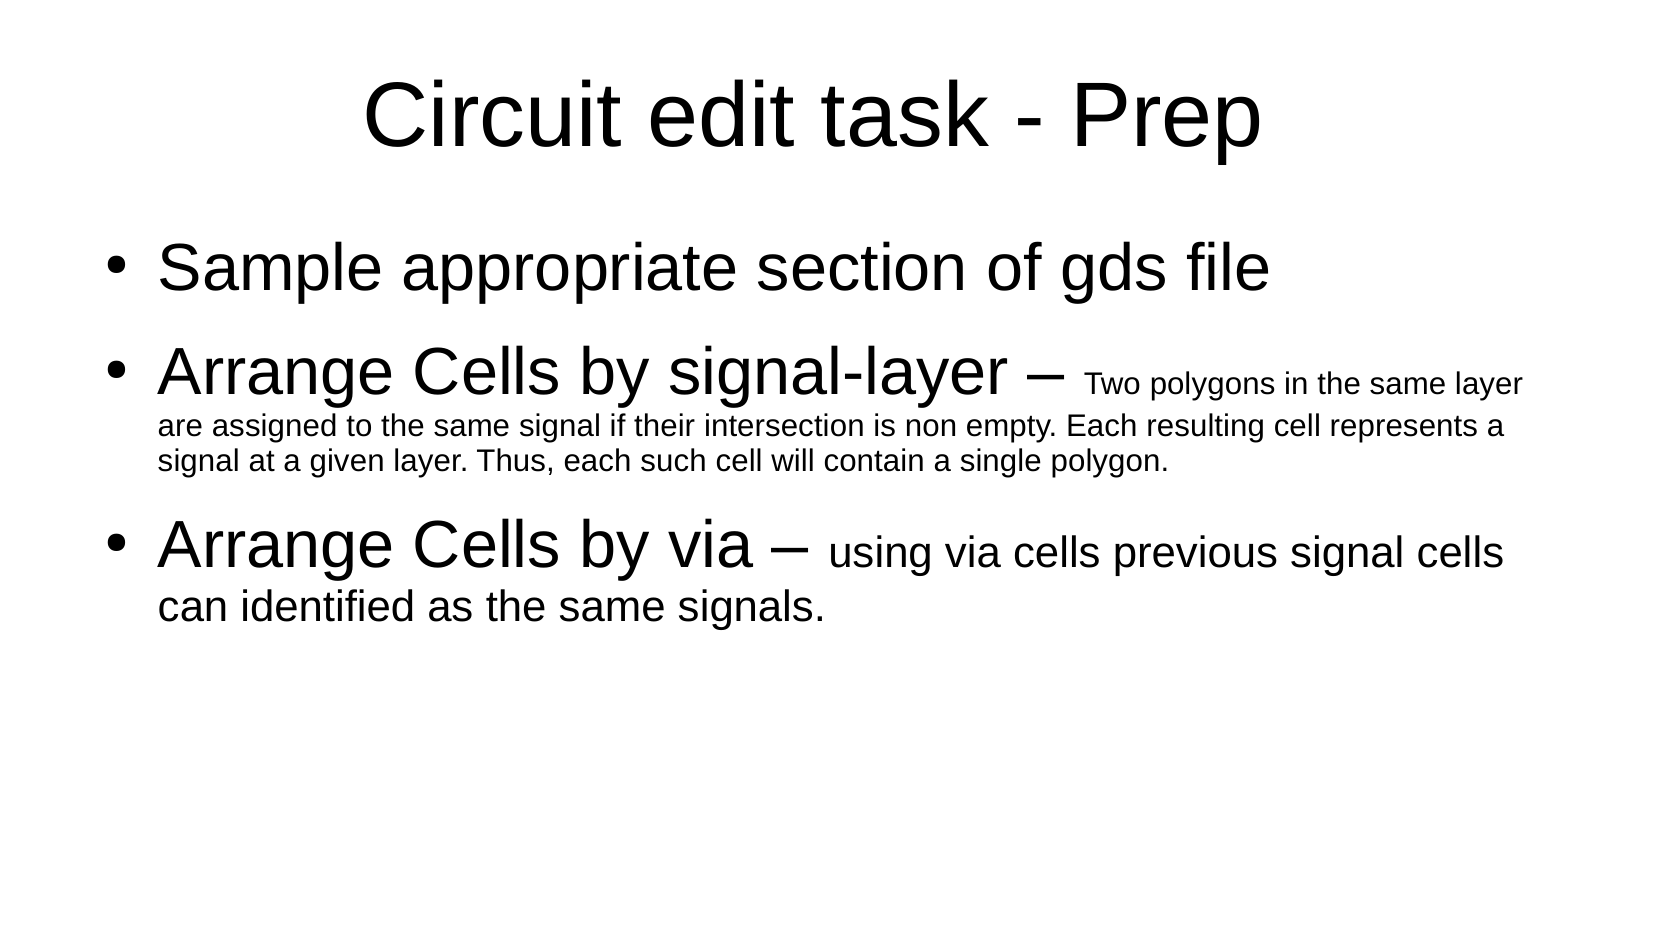

# Circuit edit task - Prep
Sample appropriate section of gds file
Arrange Cells by signal-layer – Two polygons in the same layer are assigned to the same signal if their intersection is non empty. Each resulting cell represents a signal at a given layer. Thus, each such cell will contain a single polygon.
Arrange Cells by via – using via cells previous signal cells can identified as the same signals.